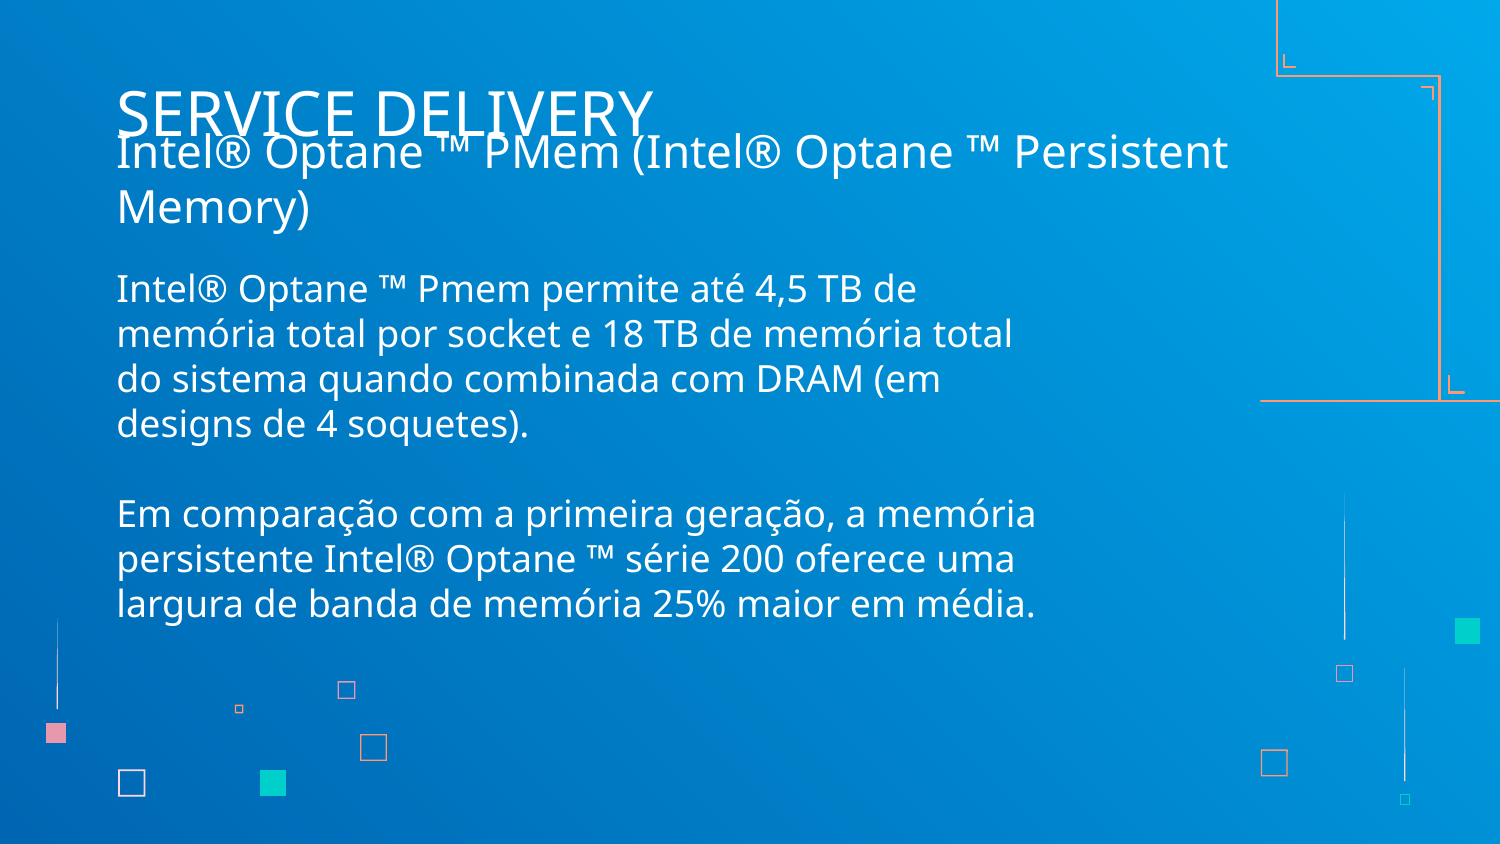

SERVICE DELIVERY
Intel® Optane ™ PMem (Intel® Optane ™ Persistent Memory)
# Intel® Optane ™ Pmem permite até 4,5 TB de memória total por socket e 18 TB de memória total do sistema quando combinada com DRAM (em designs de 4 soquetes).
Em comparação com a primeira geração, a memória persistente Intel® Optane ™ série 200 oferece uma largura de banda de memória 25% maior em média.